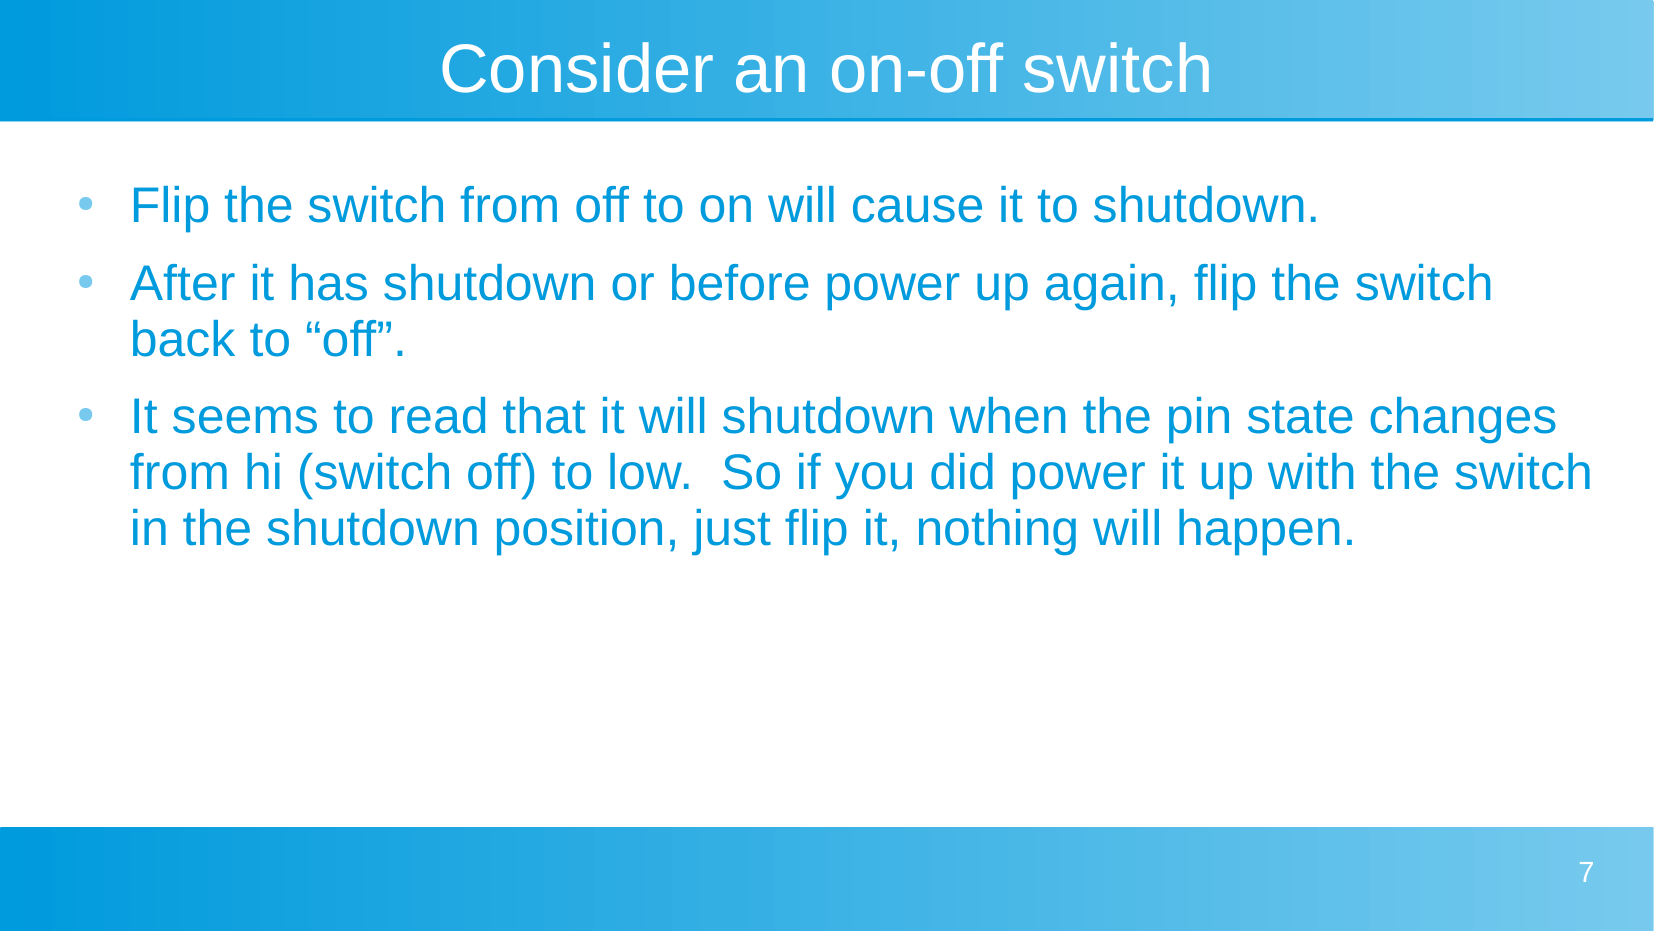

# Consider an on-off switch
Flip the switch from off to on will cause it to shutdown.
After it has shutdown or before power up again, flip the switch back to “off”.
It seems to read that it will shutdown when the pin state changes from hi (switch off) to low. So if you did power it up with the switch in the shutdown position, just flip it, nothing will happen.
7